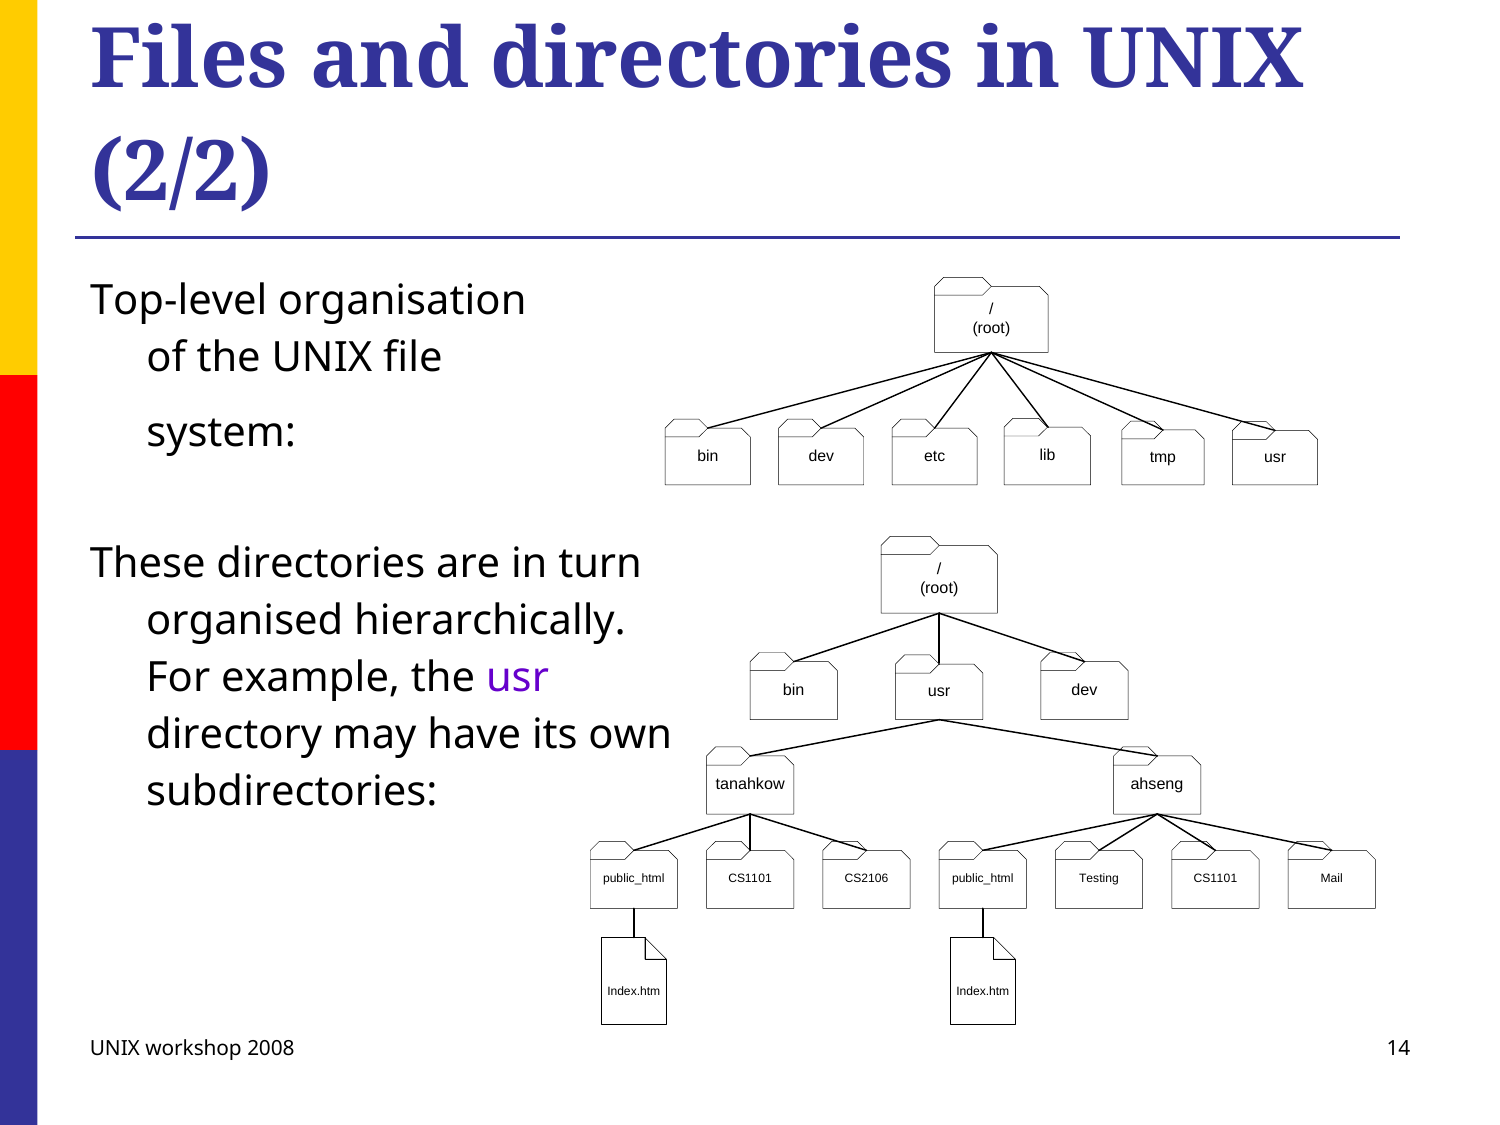

# Files and directories in UNIX (2/2)
Top-level organisation of the UNIX file system:
These directories are in turn organised hierarchically. For example, the usr directory may have its own subdirectories:
UNIX workshop 2008